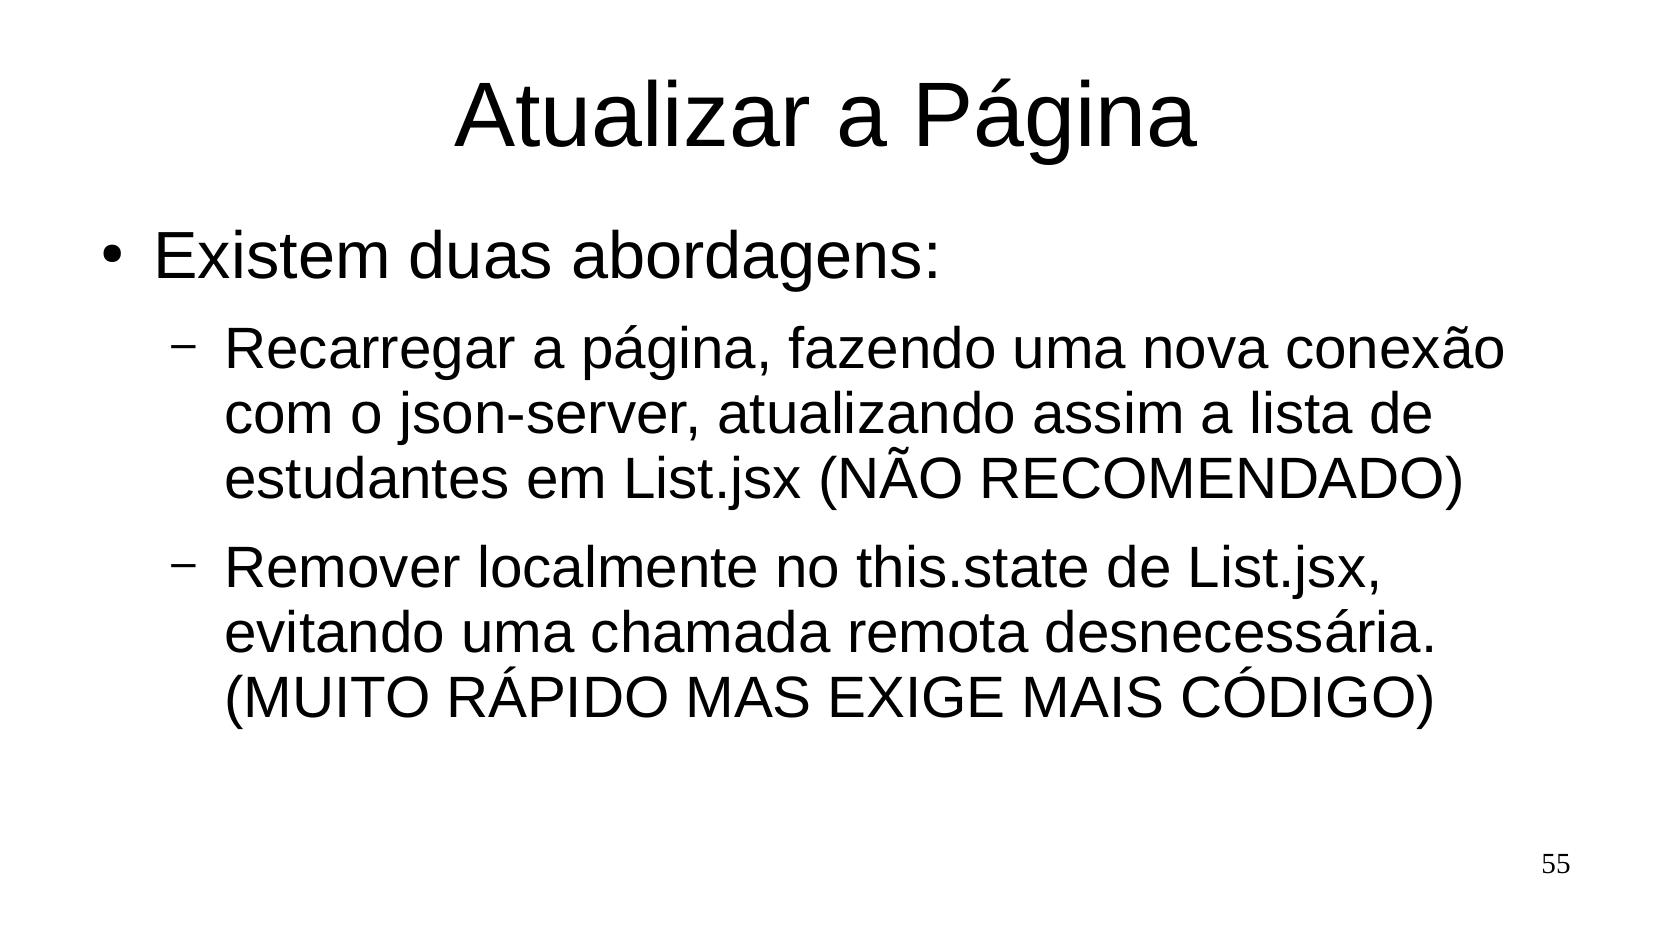

# Atualizar a Página
Existem duas abordagens:
Recarregar a página, fazendo uma nova conexão com o json-server, atualizando assim a lista de estudantes em List.jsx (NÃO RECOMENDADO)
Remover localmente no this.state de List.jsx, evitando uma chamada remota desnecessária. (MUITO RÁPIDO MAS EXIGE MAIS CÓDIGO)
55